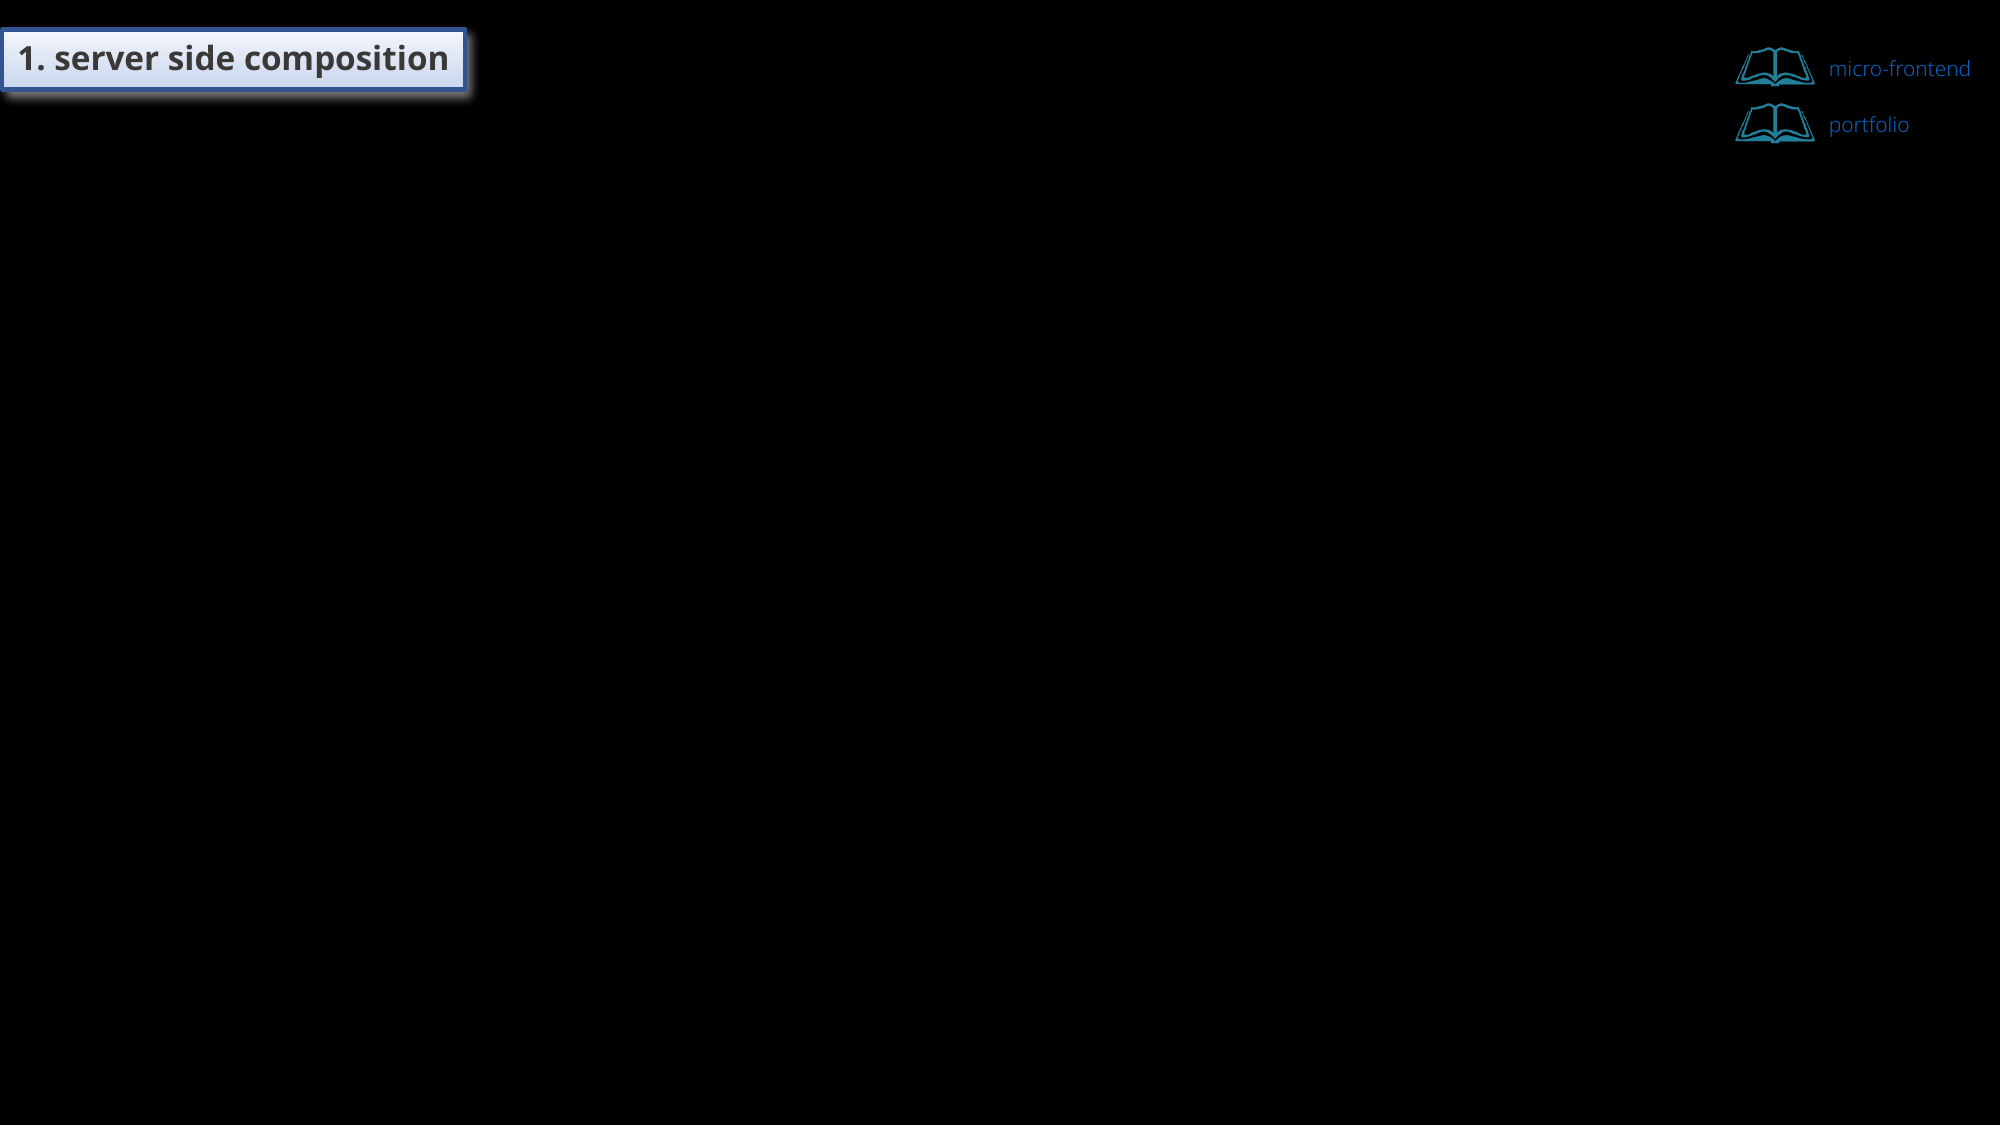

# 1. server side composition
micro-frontend
portfolio